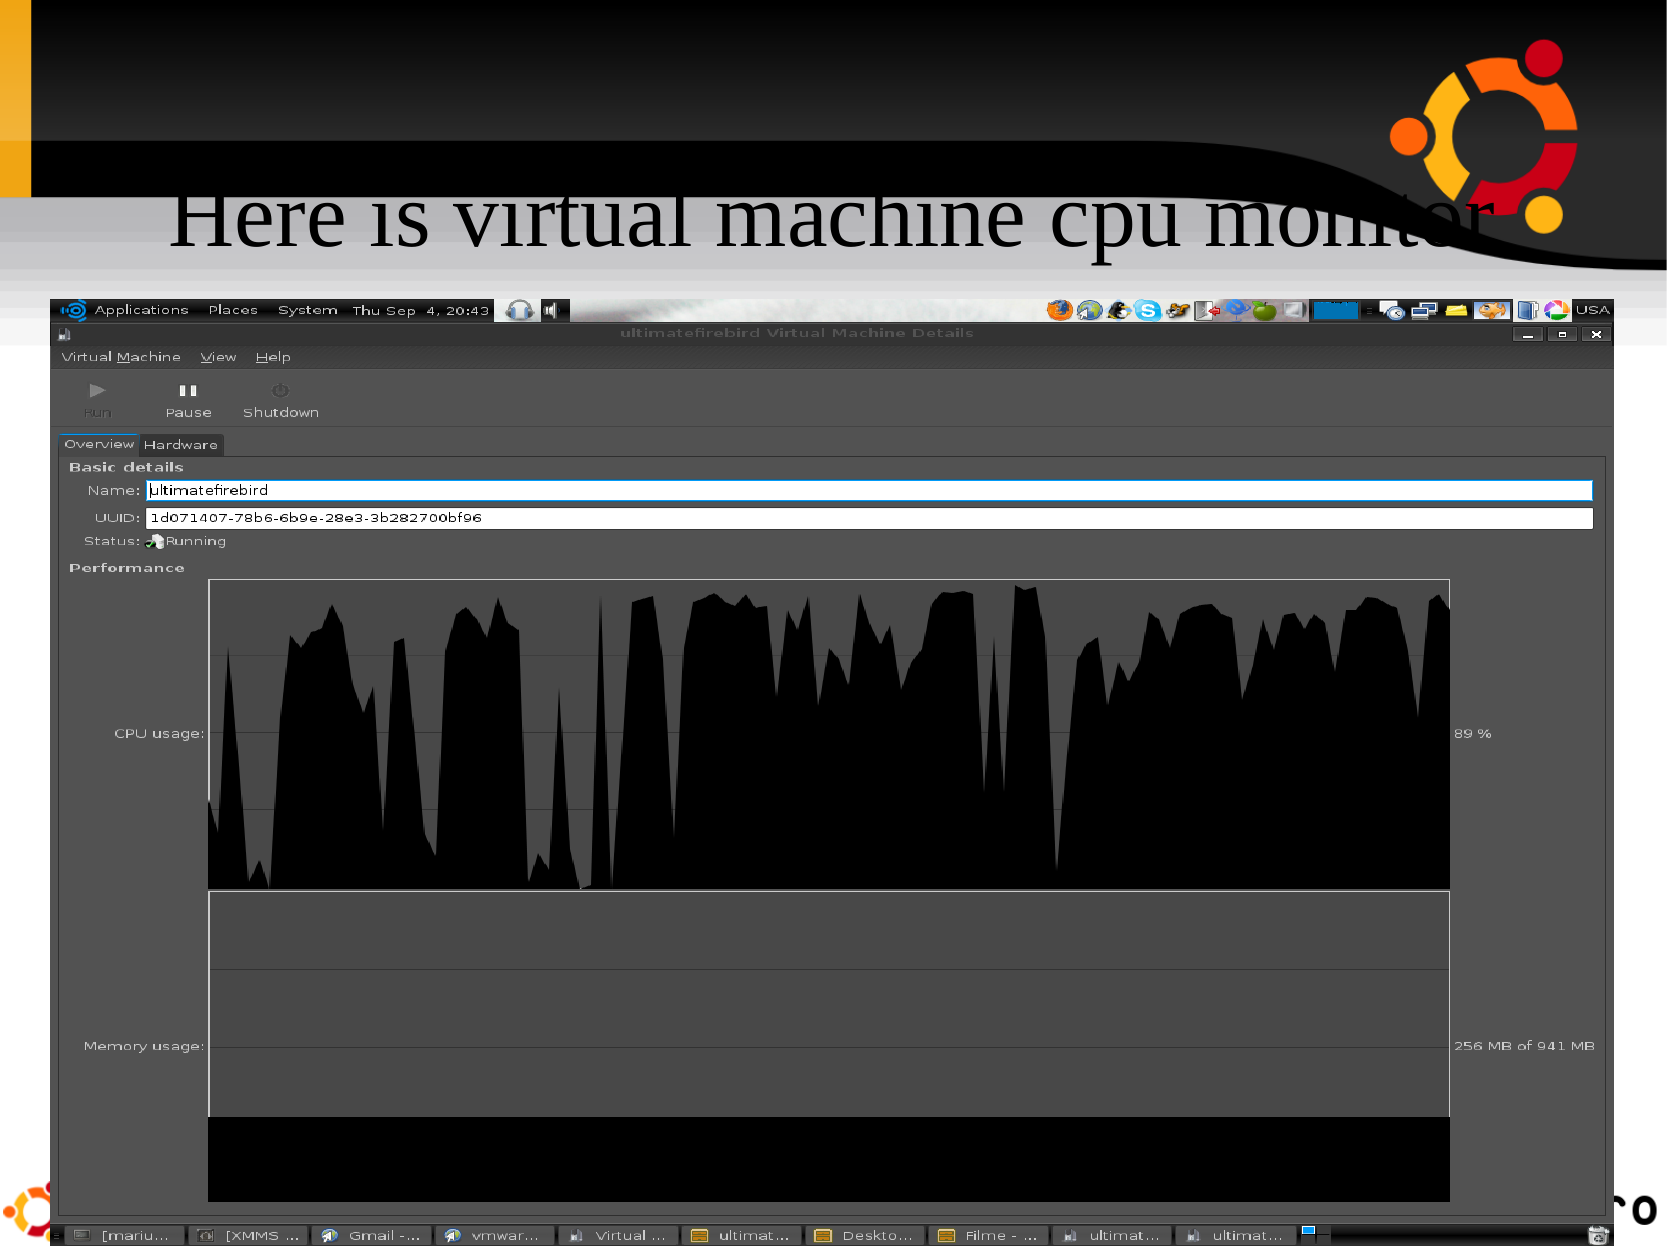

# Here is virtual machine cpu monitor